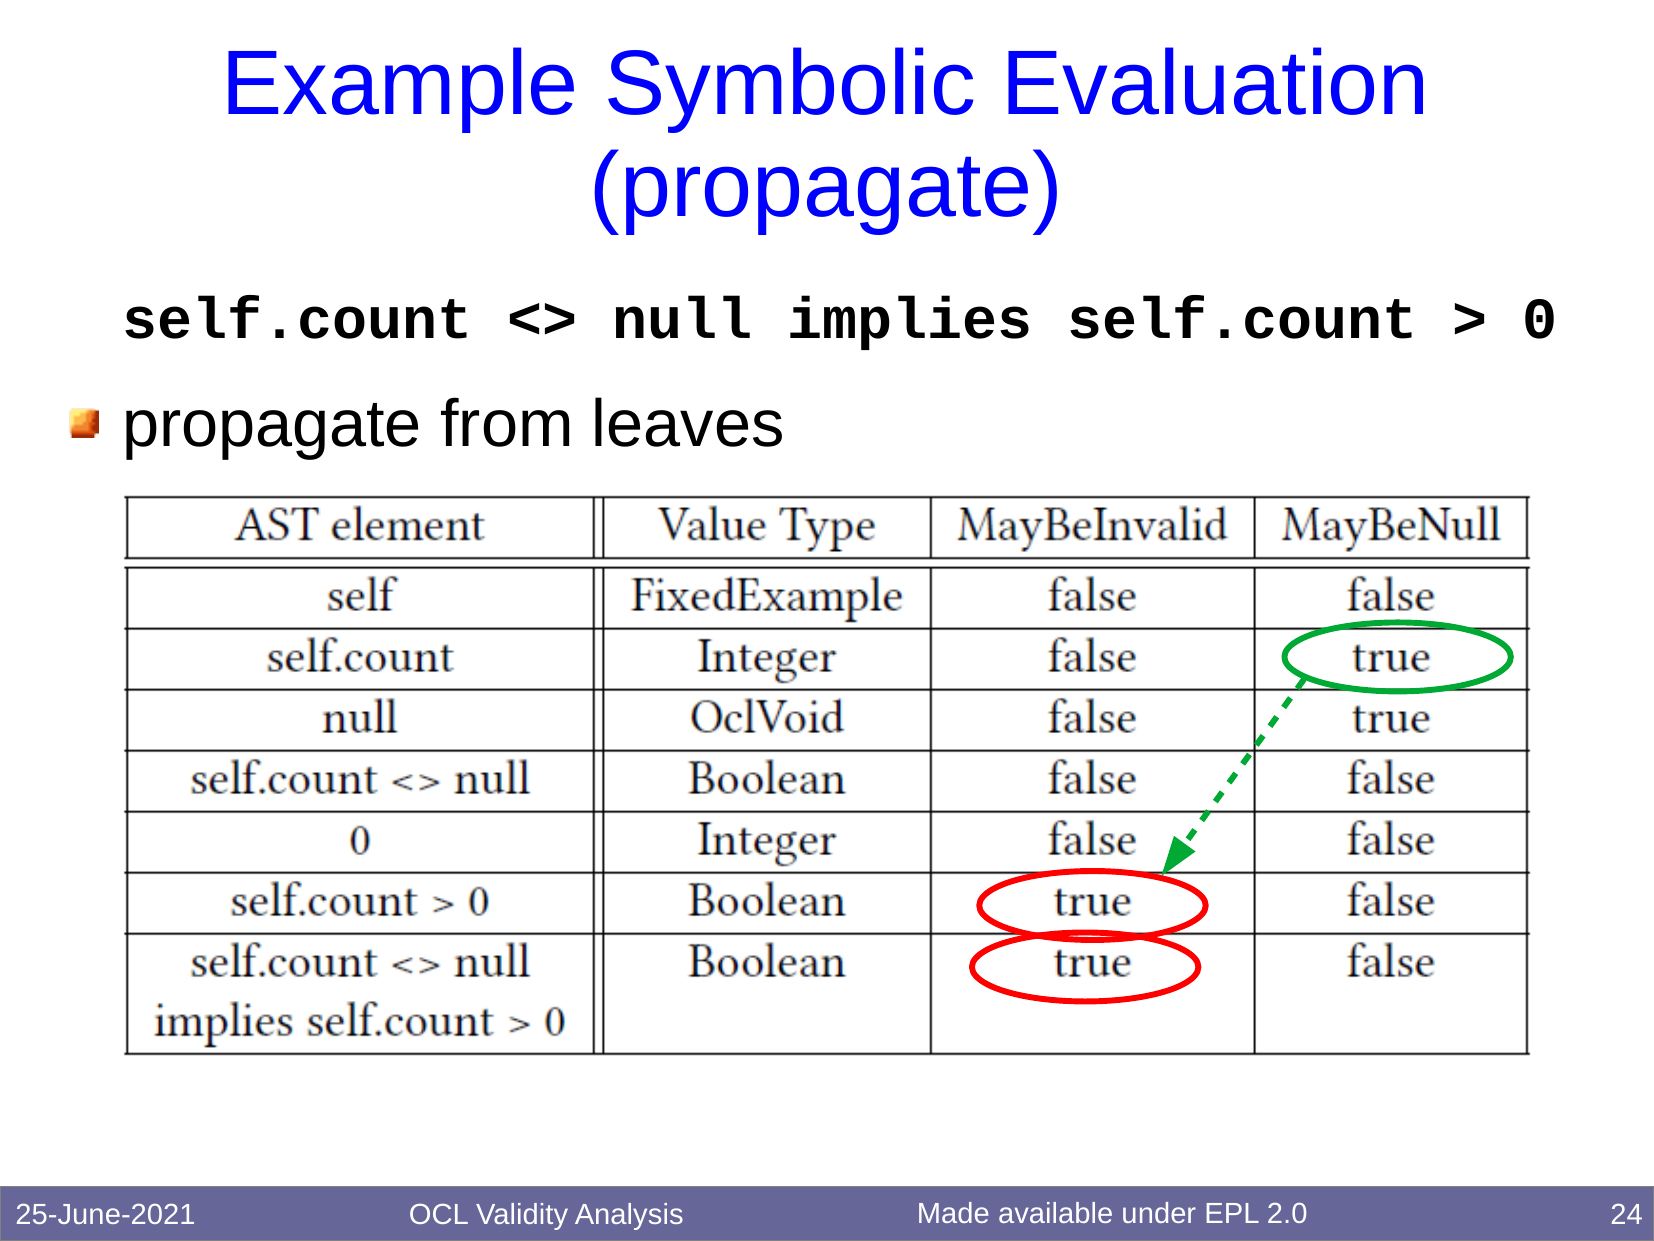

# Example Symbolic Evaluation (propagate)
self.count <> null implies self.count > 0
propagate from leaves
25-June-2021
OCL Validity Analysis
24